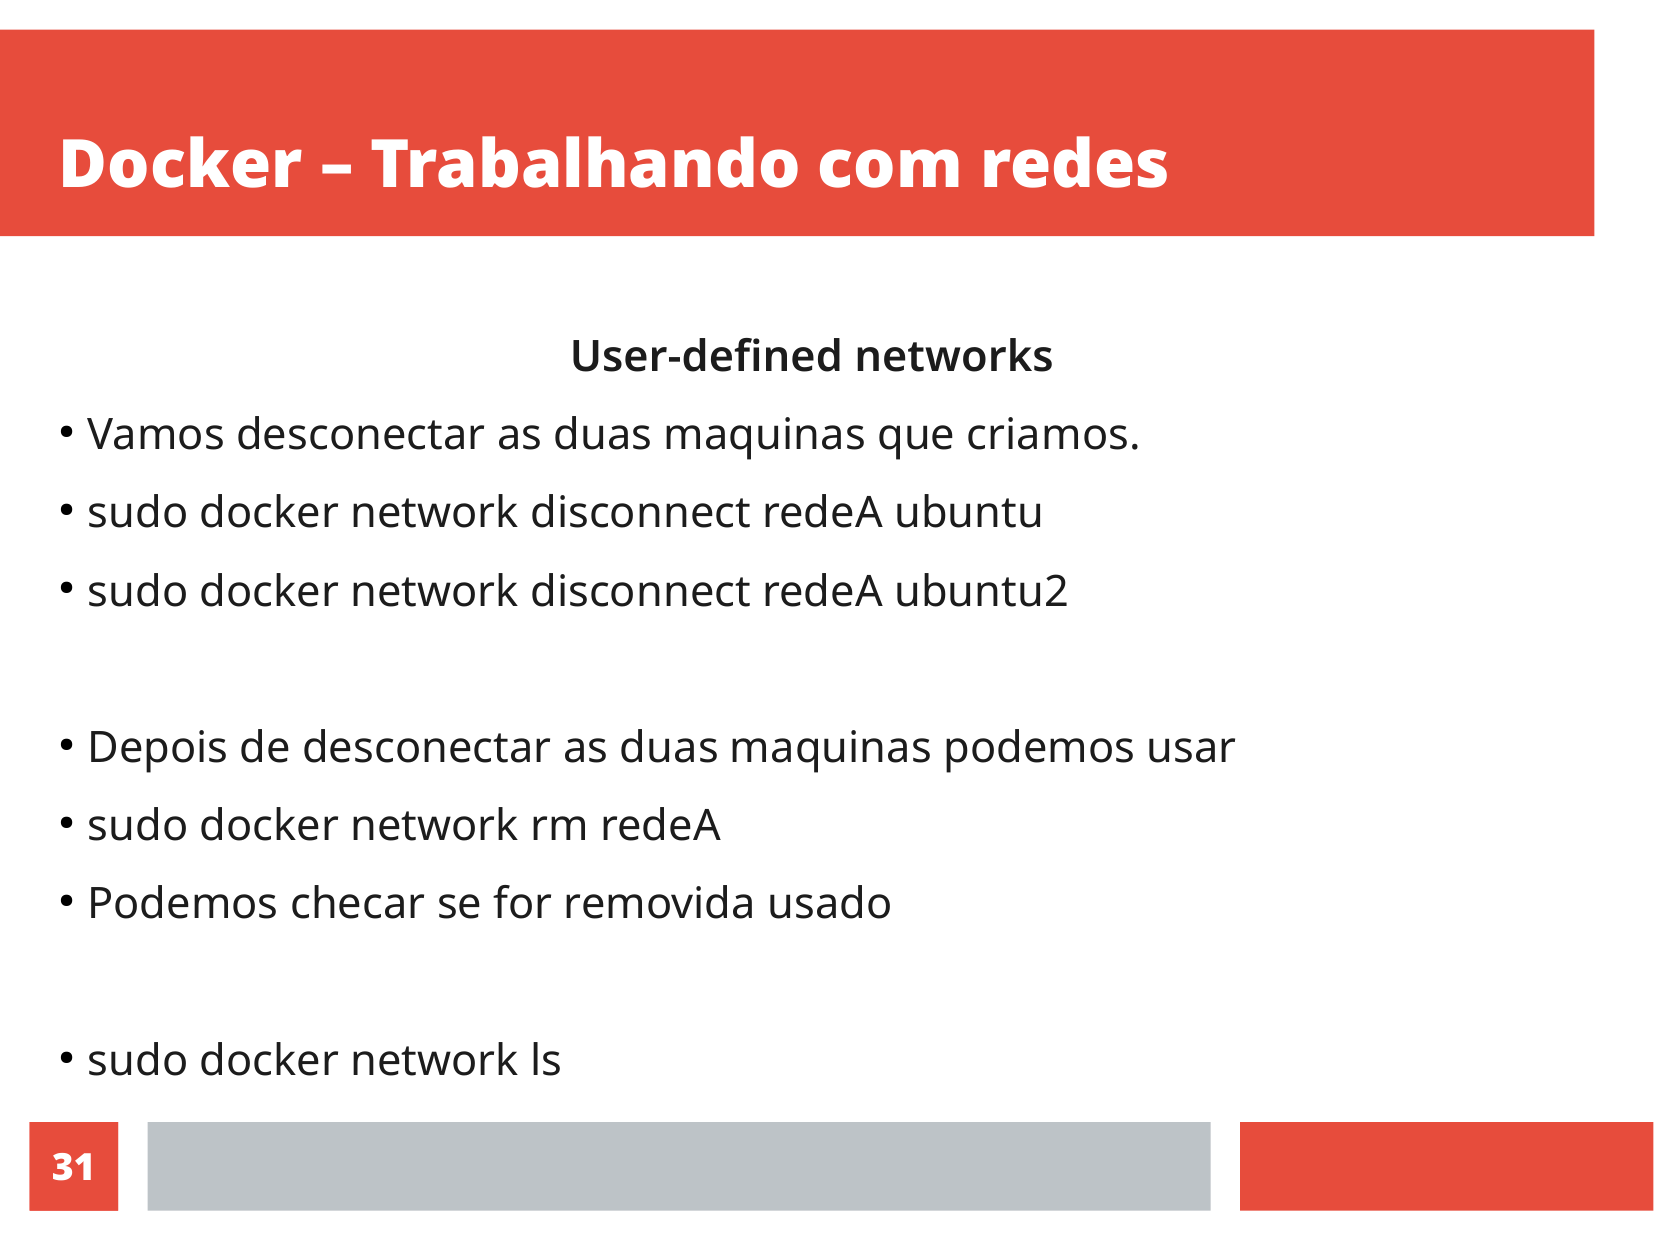

# Docker – Trabalhando com redes
User-defined networks
Vamos desconectar as duas maquinas que criamos.
sudo docker network disconnect redeA ubuntu
sudo docker network disconnect redeA ubuntu2
Depois de desconectar as duas maquinas podemos usar
sudo docker network rm redeA
Podemos checar se for removida usado
sudo docker network ls
31